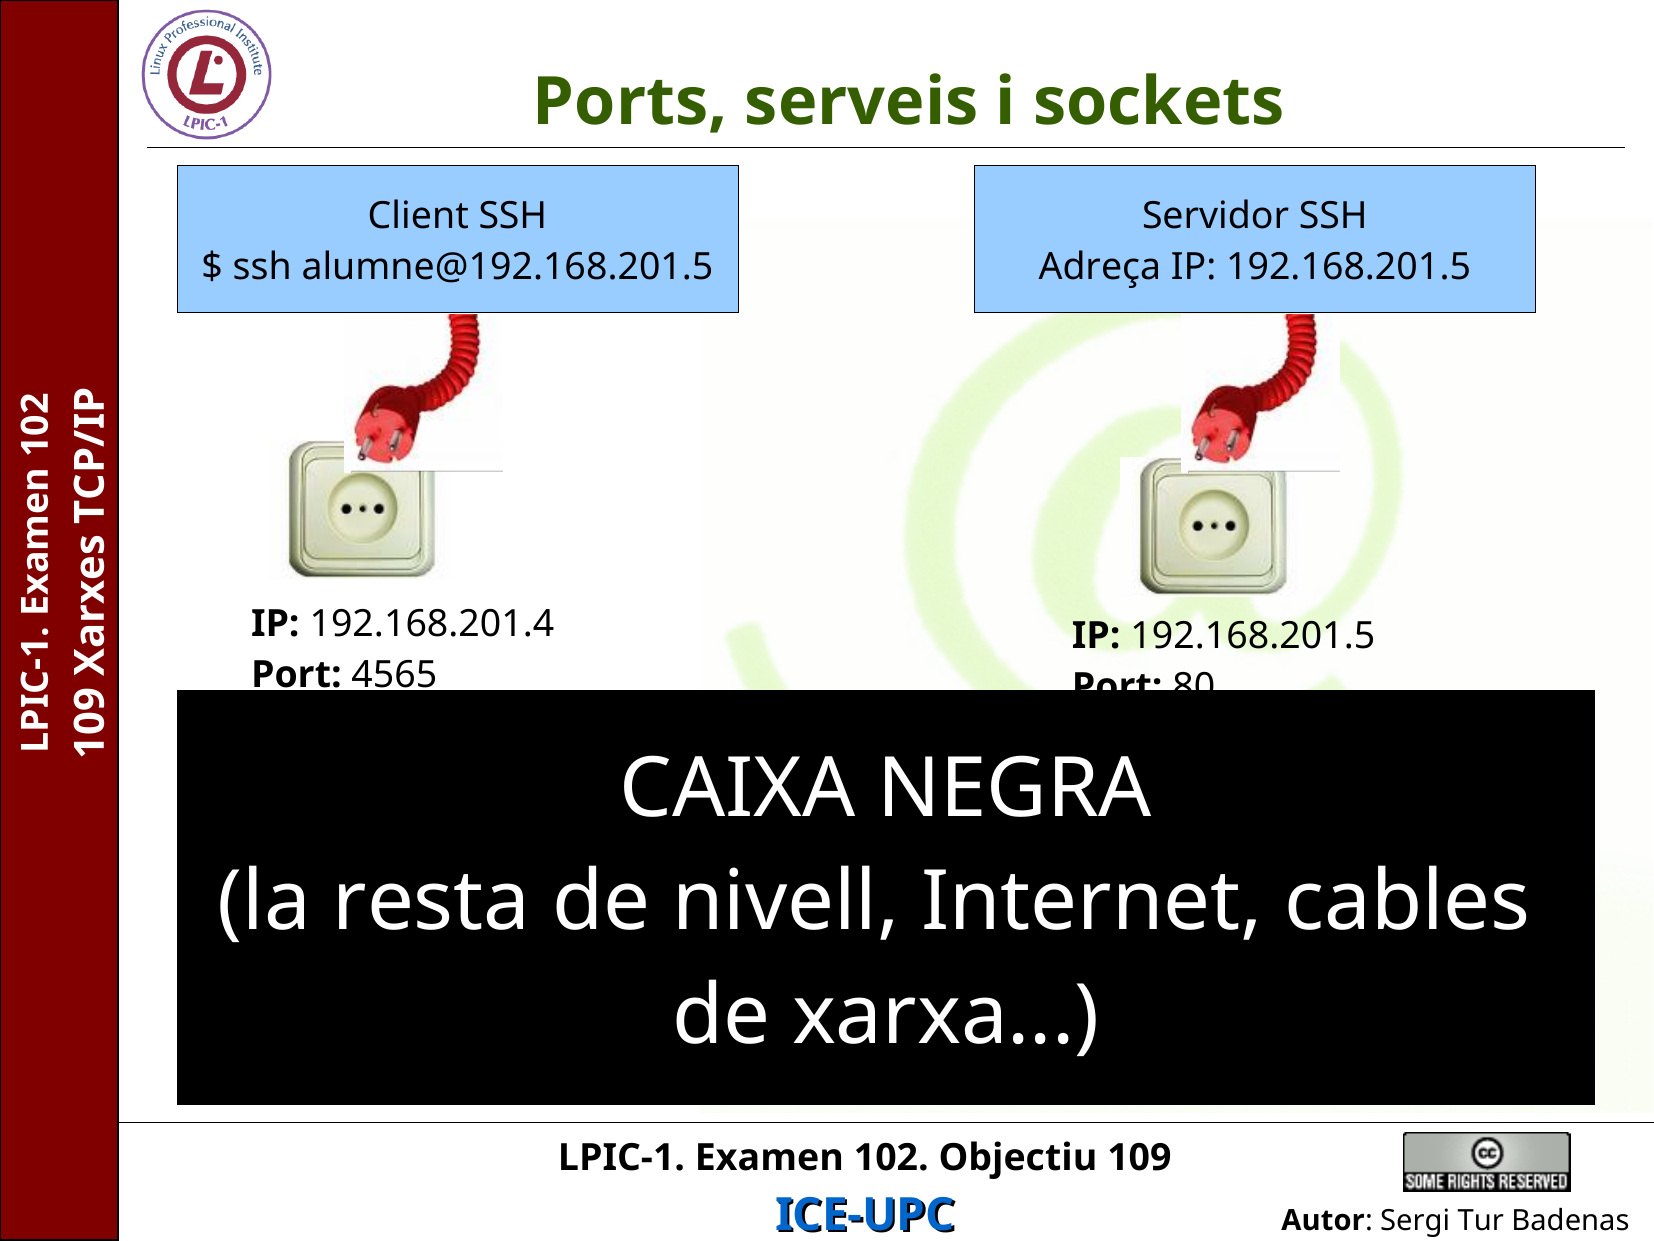

# Ports, serveis i sockets
Client SSH
$ ssh alumne@192.168.201.5
Servidor SSH
Adreça IP: 192.168.201.5
IP: 192.168.201.4
Port: 4565
IP: 192.168.201.5
Port: 80
CAIXA NEGRA
(la resta de nivell, Internet, cables
de xarxa...)